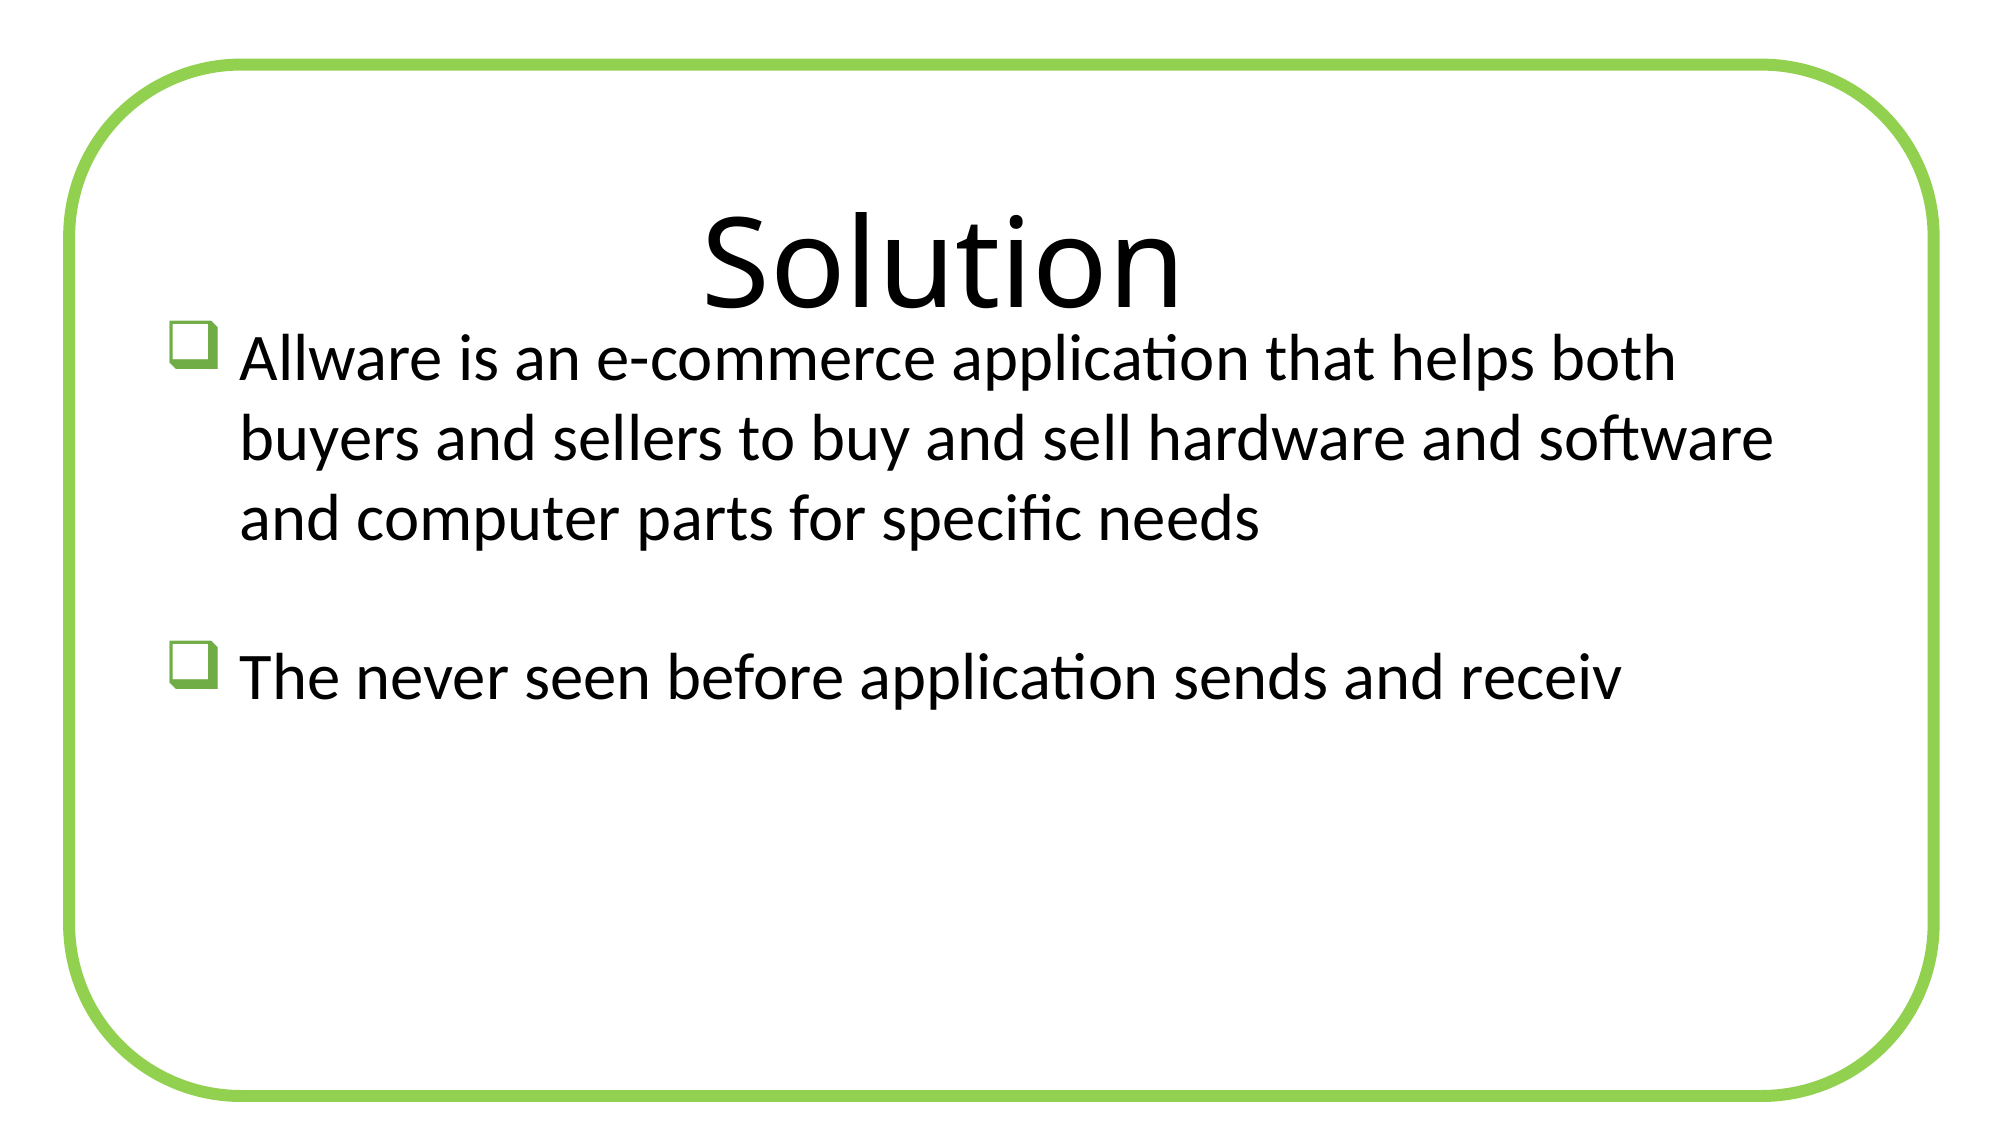

Solution
Allware is an e-commerce application that helps both buyers and sellers to buy and sell hardware and software and computer parts for specific needs
The never seen before application sends and receiv